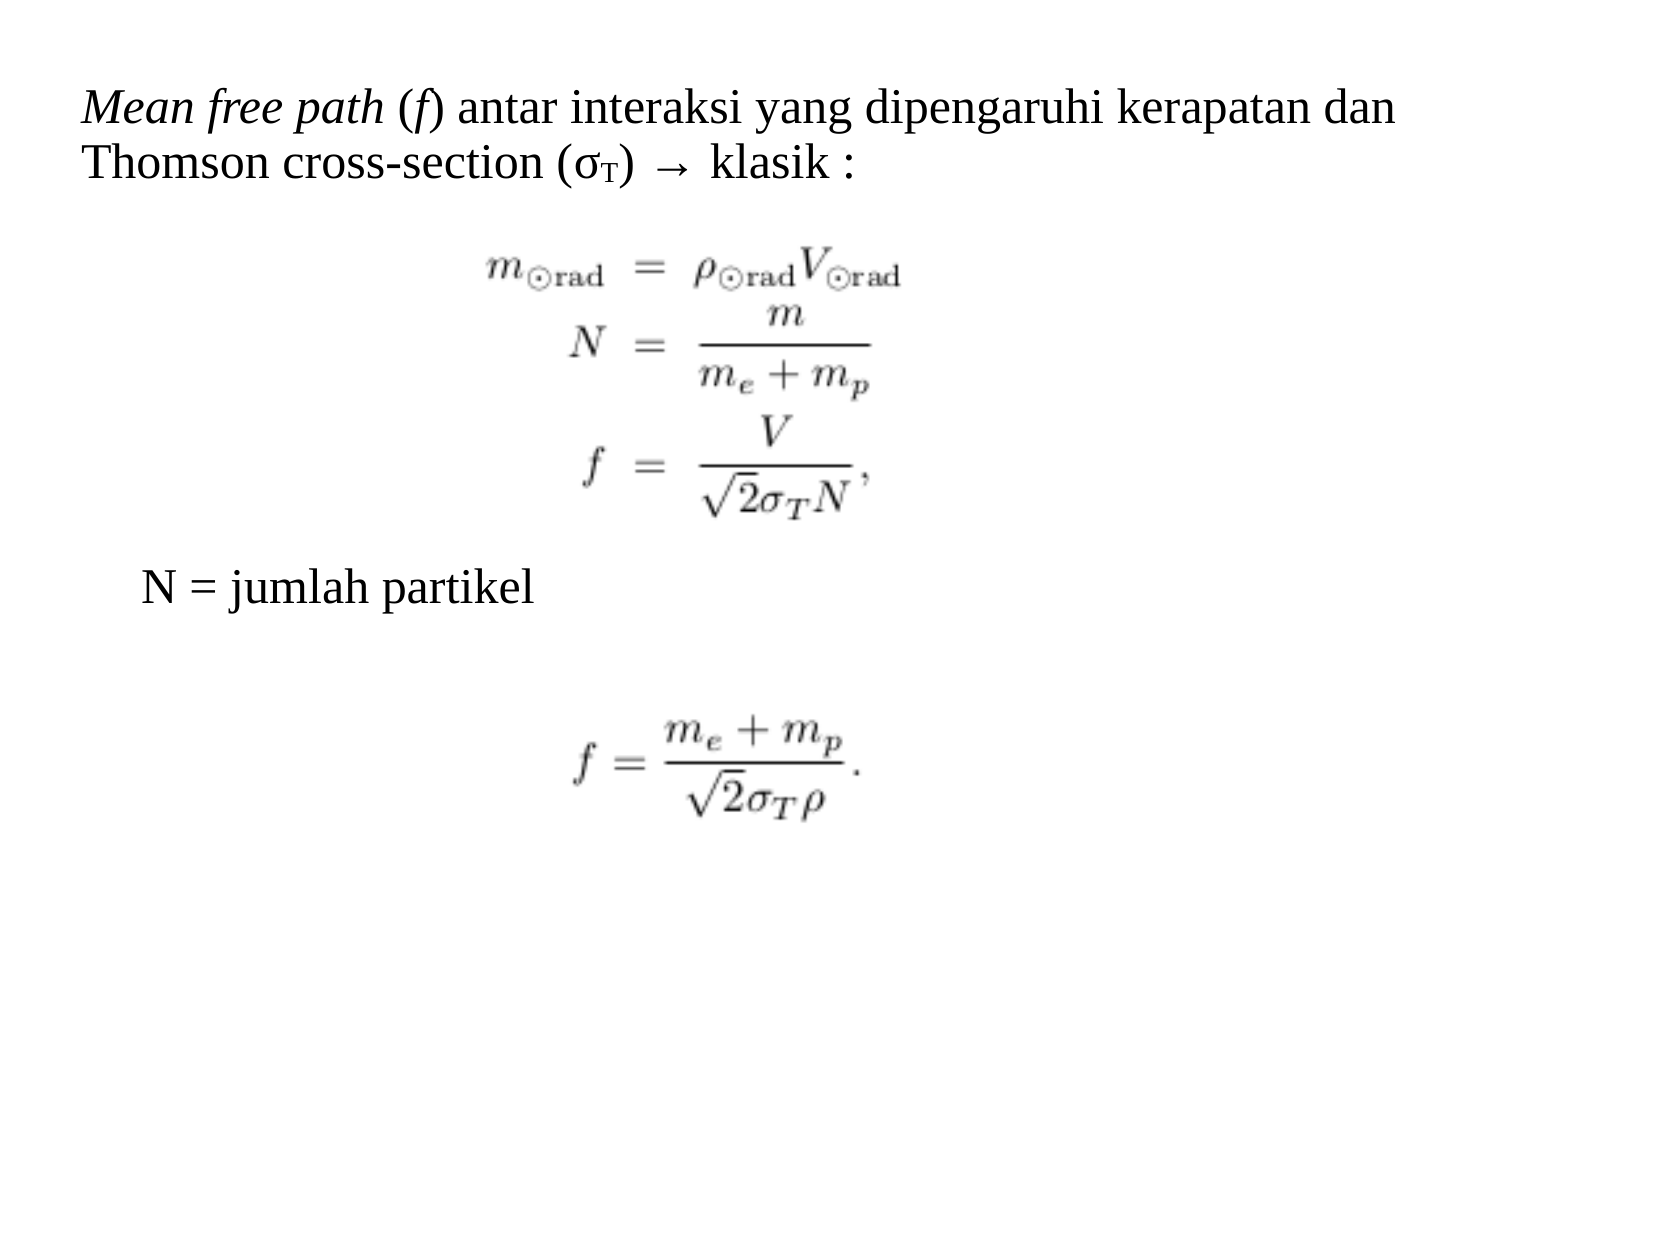

Mean free path (f) antar interaksi yang dipengaruhi kerapatan dan Thomson cross-section (σT) → klasik :
N = jumlah partikel